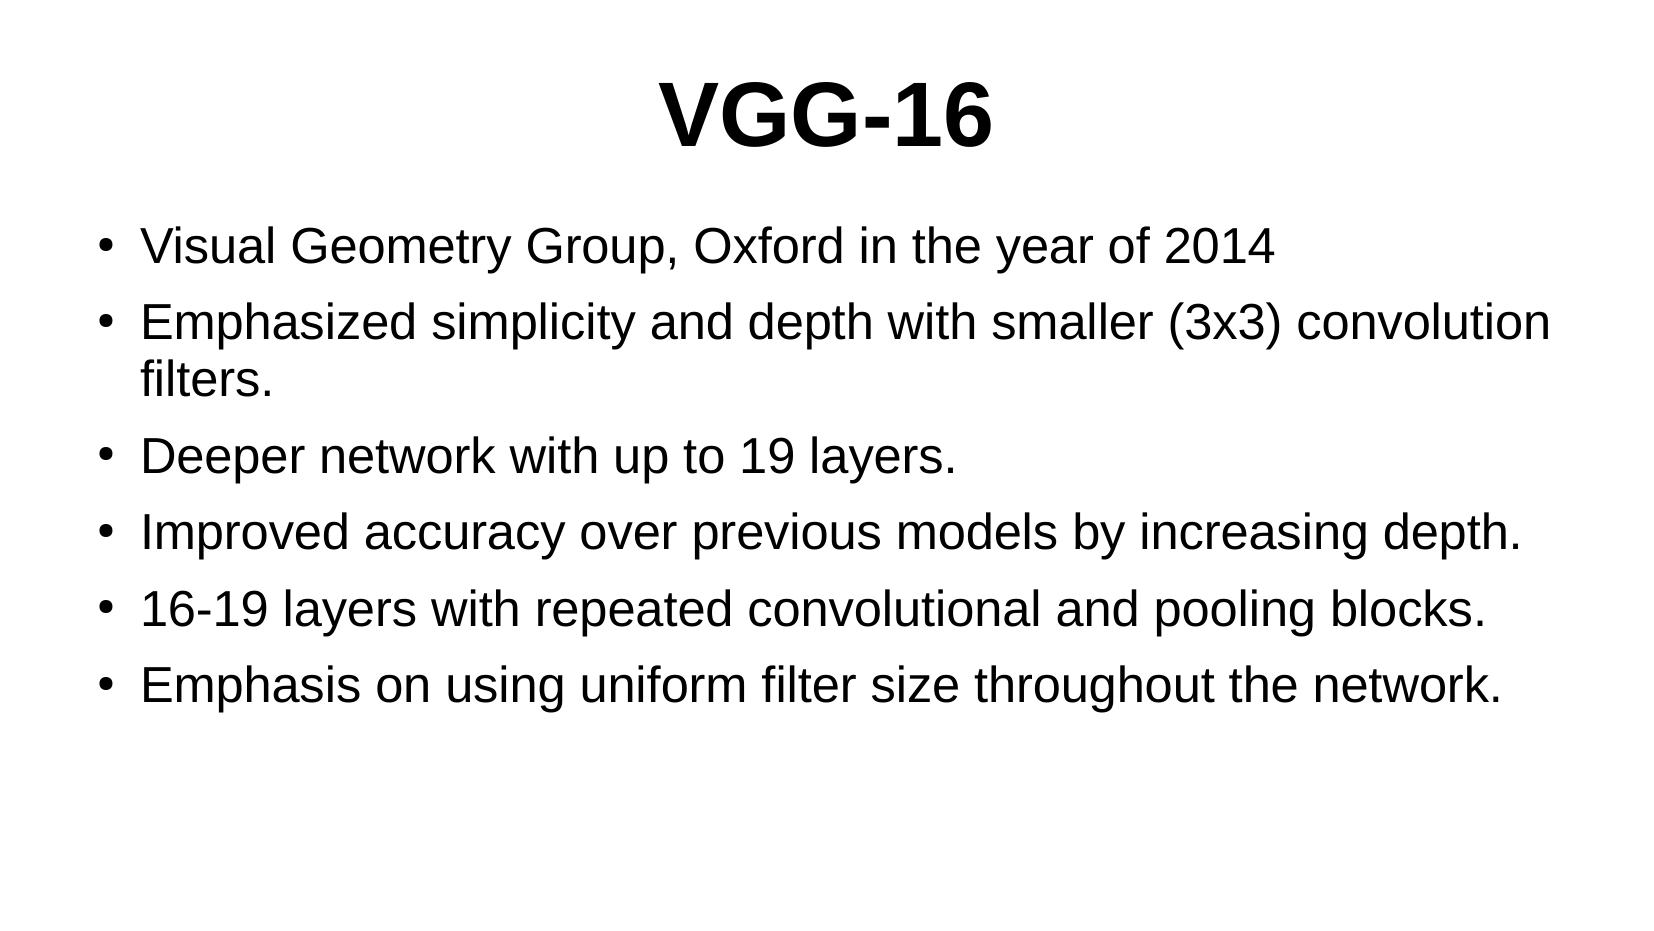

# VGG-16
Visual Geometry Group, Oxford in the year of 2014
Emphasized simplicity and depth with smaller (3x3) convolution filters.
Deeper network with up to 19 layers.
Improved accuracy over previous models by increasing depth.
16-19 layers with repeated convolutional and pooling blocks.
Emphasis on using uniform filter size throughout the network.